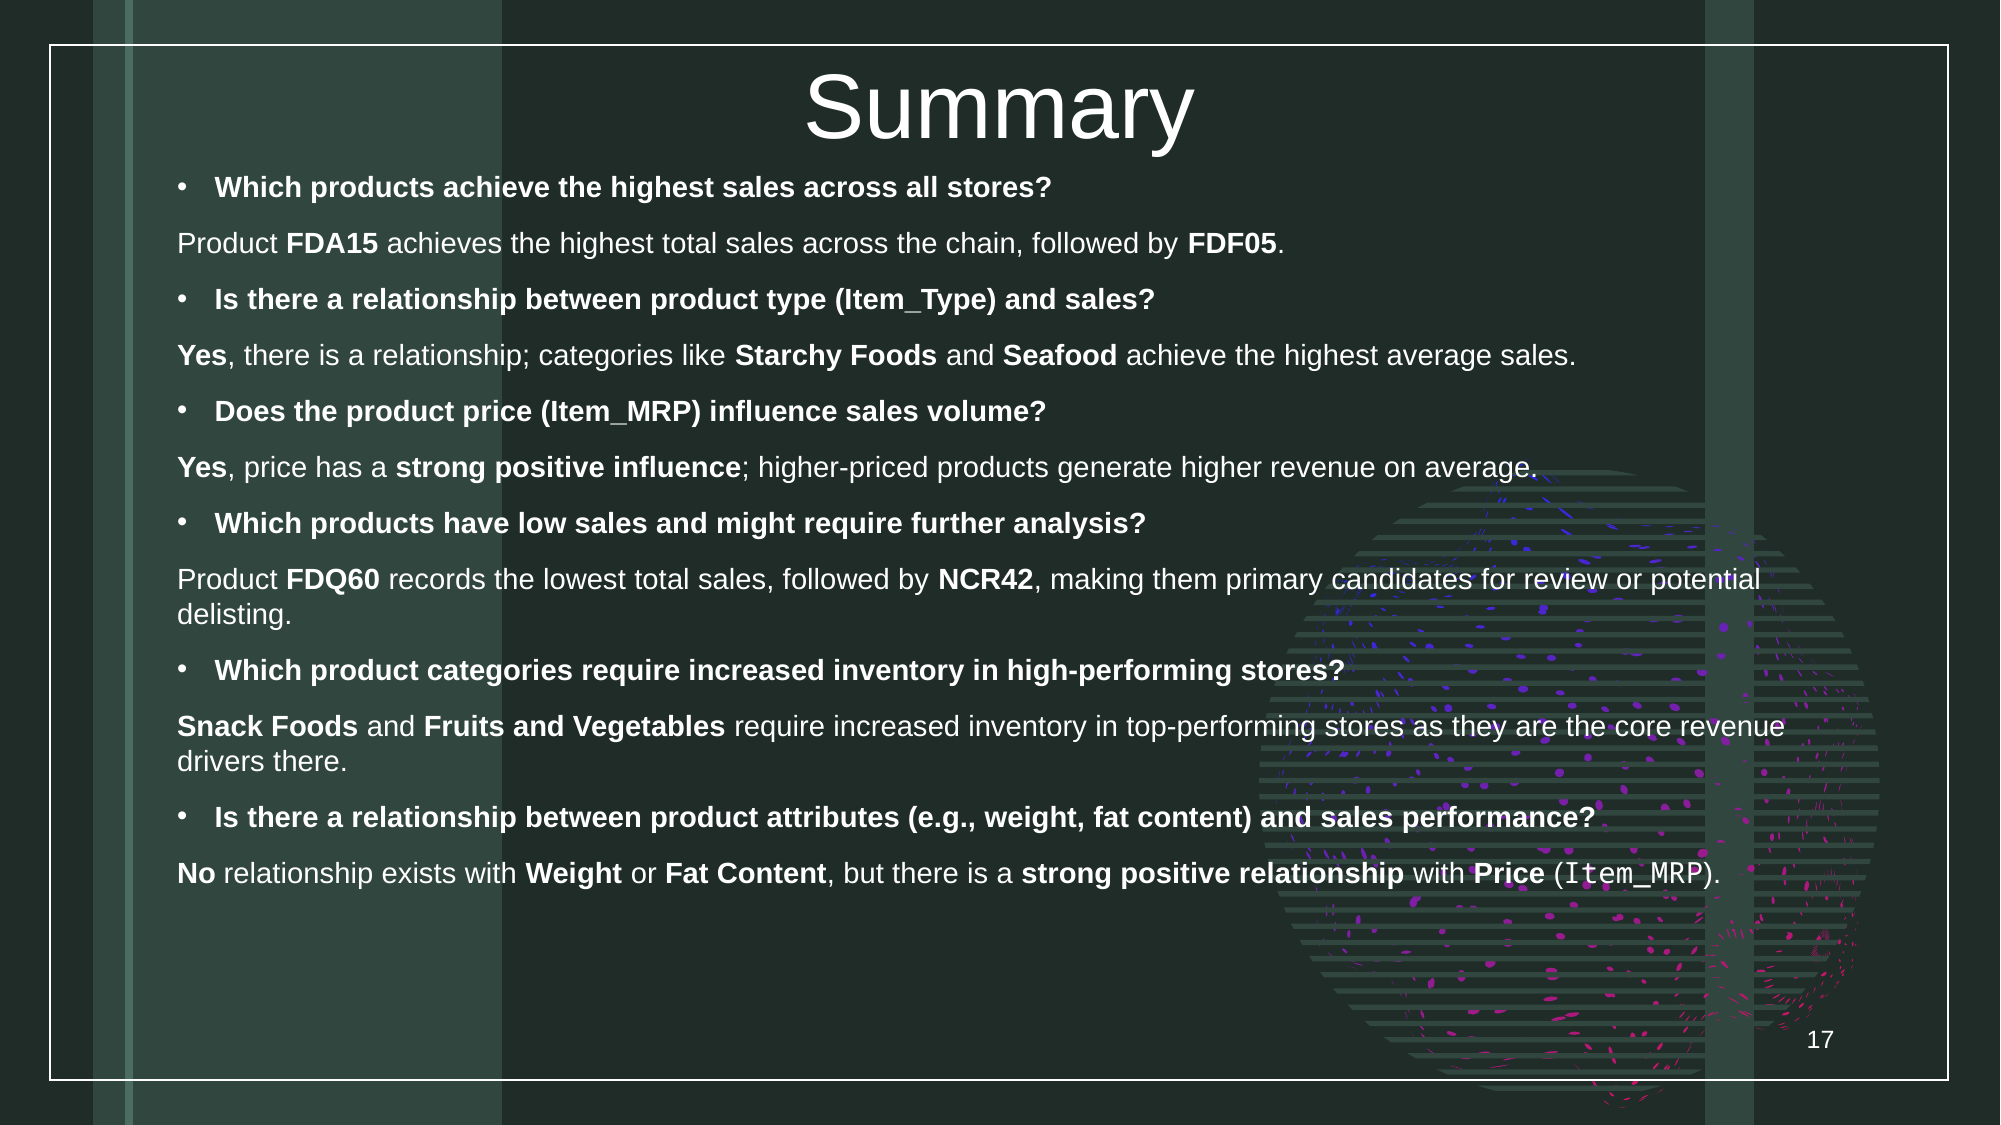

# Summary
Which products achieve the highest sales across all stores?
Product FDA15 achieves the highest total sales across the chain, followed by FDF05.
Is there a relationship between product type (Item_Type) and sales?
Yes, there is a relationship; categories like Starchy Foods and Seafood achieve the highest average sales.
Does the product price (Item_MRP) influence sales volume?
Yes, price has a strong positive influence; higher-priced products generate higher revenue on average.
Which products have low sales and might require further analysis?
Product FDQ60 records the lowest total sales, followed by NCR42, making them primary candidates for review or potential delisting.
Which product categories require increased inventory in high-performing stores?
Snack Foods and Fruits and Vegetables require increased inventory in top-performing stores as they are the core revenue drivers there.
Is there a relationship between product attributes (e.g., weight, fat content) and sales performance?
No relationship exists with Weight or Fat Content, but there is a strong positive relationship with Price (Item_MRP).